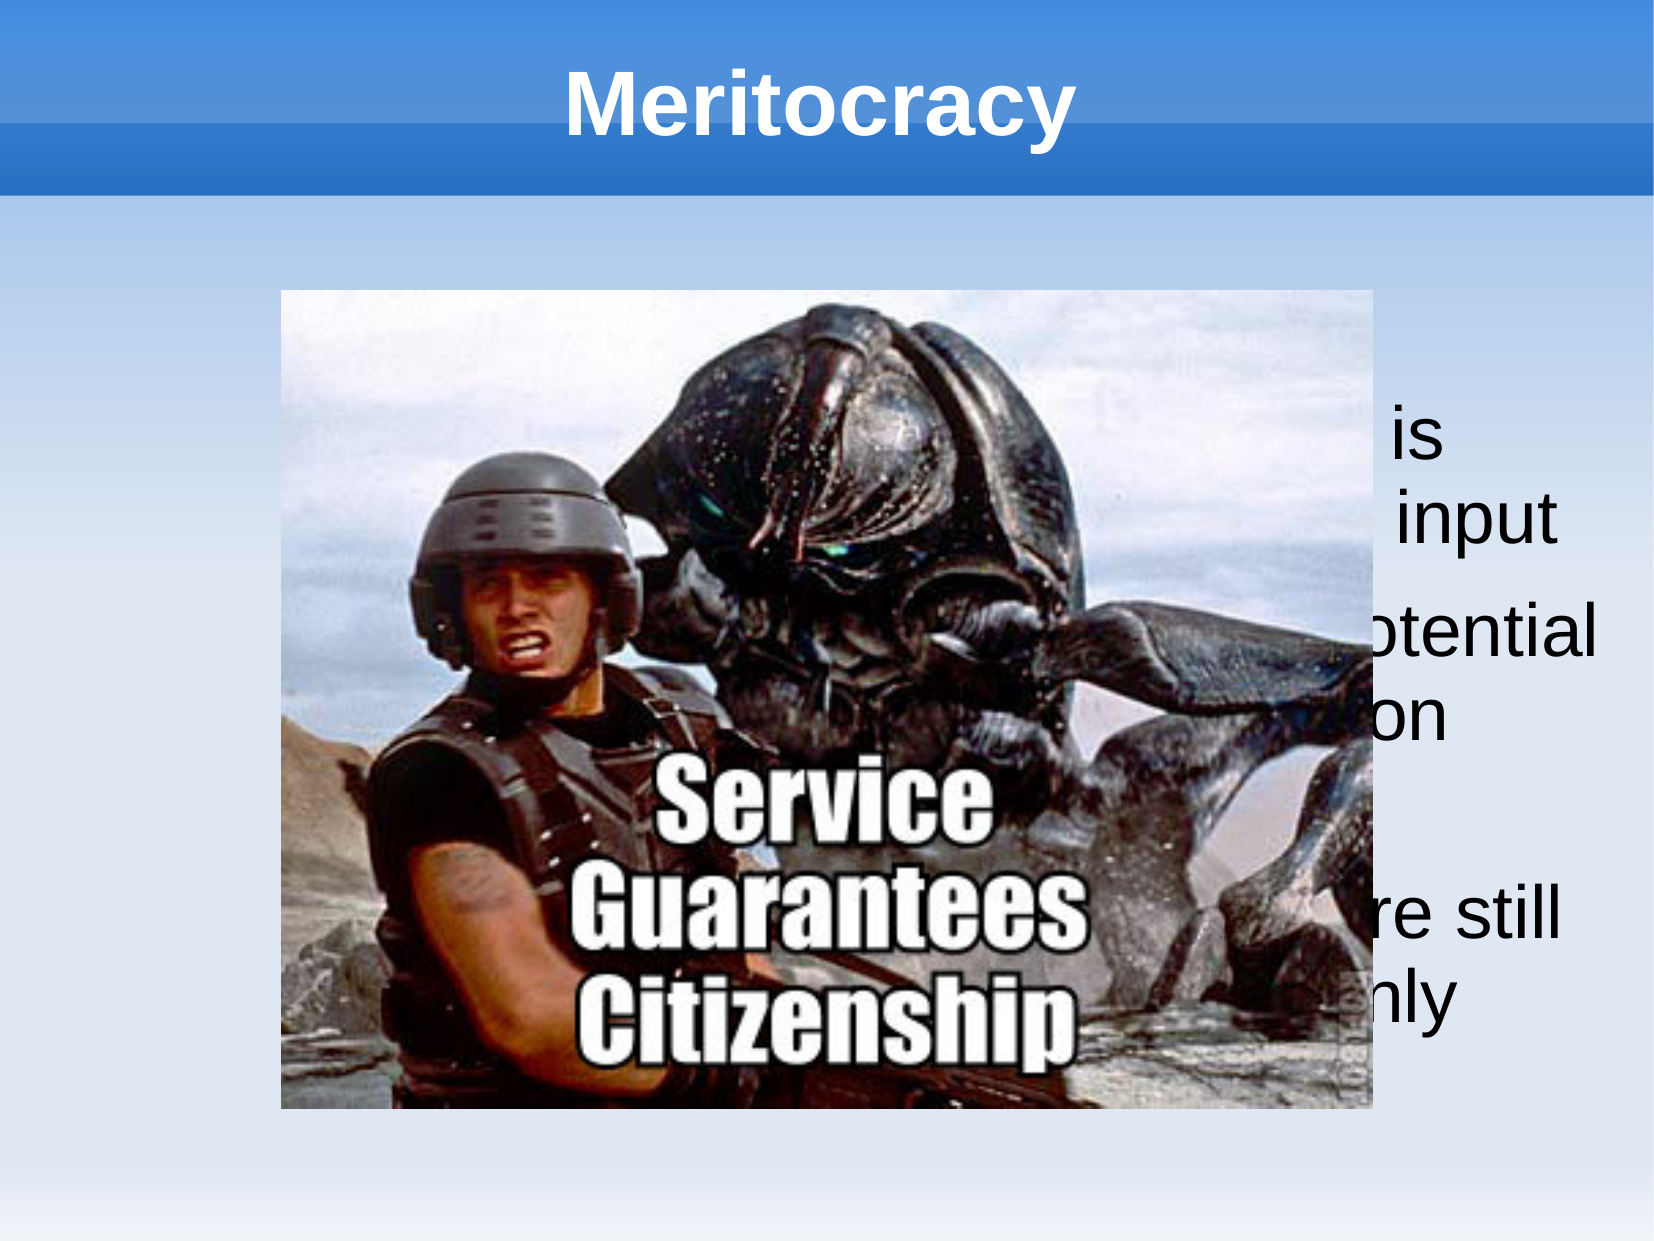

# Meritocracy
Place at table is dependent on input
Community potential is dependent on input
Generally we're still in consume only mode